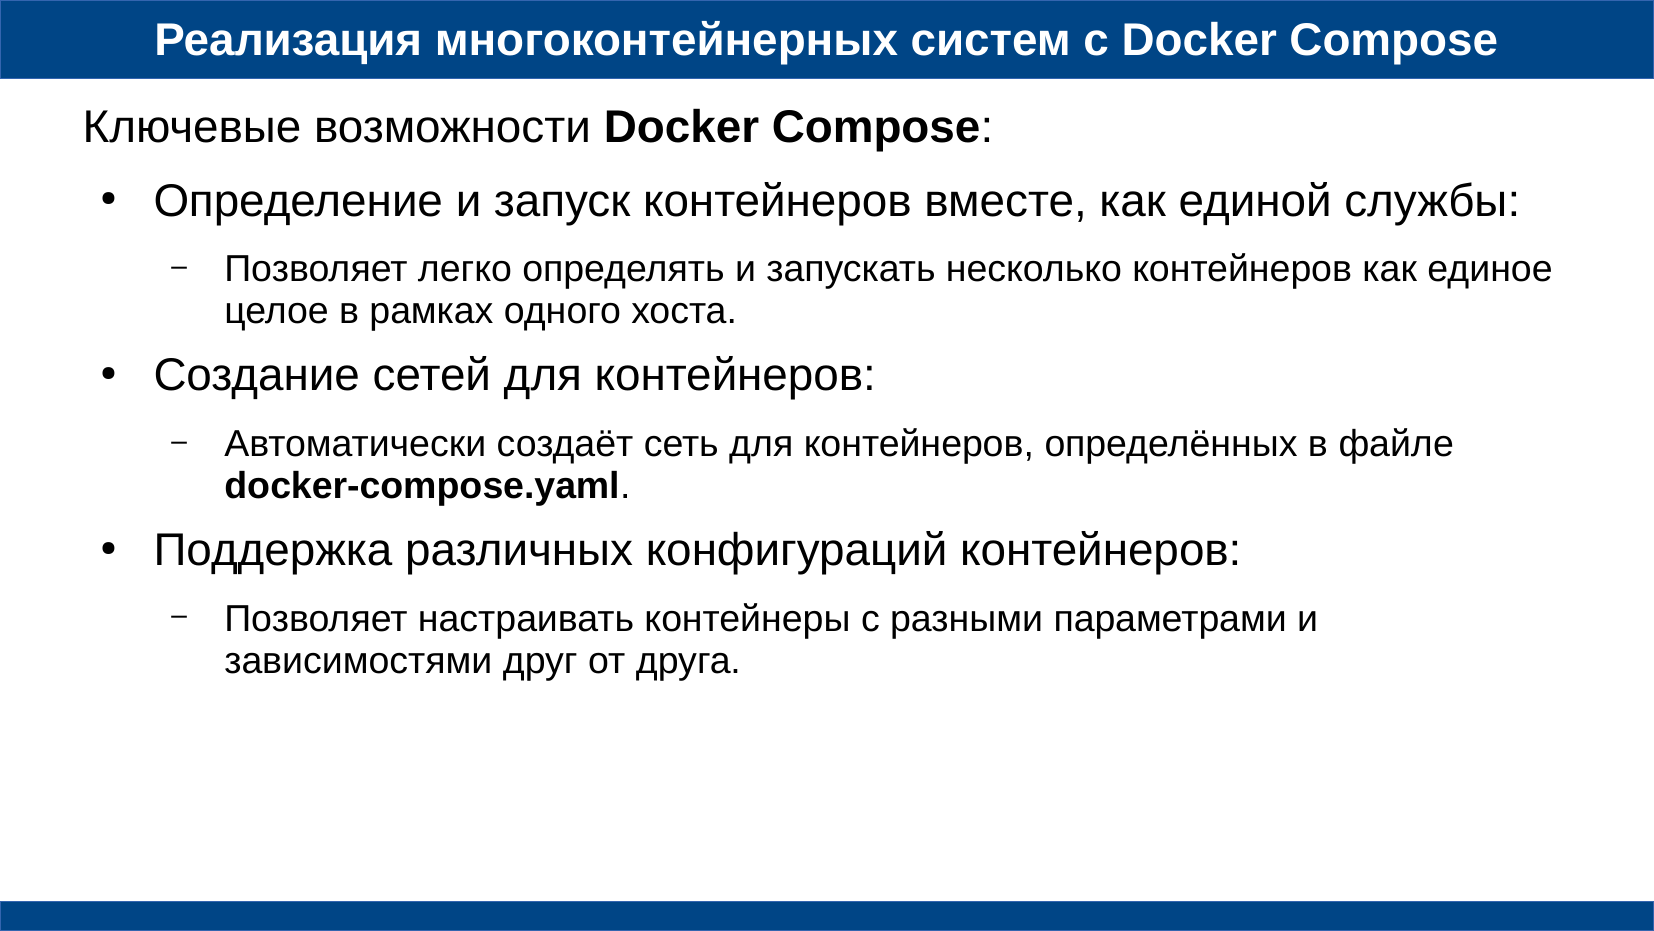

# Реализация многоконтейнерных систем с Docker Compose
Ключевые возможности Docker Compose:
Определение и запуск контейнеров вместе, как единой службы:
Позволяет легко определять и запускать несколько контейнеров как единое целое в рамках одного хоста.
Создание сетей для контейнеров:
Автоматически создаёт сеть для контейнеров, определённых в файле docker-compose.yaml.
Поддержка различных конфигураций контейнеров:
Позволяет настраивать контейнеры с разными параметрами и зависимостями друг от друга.